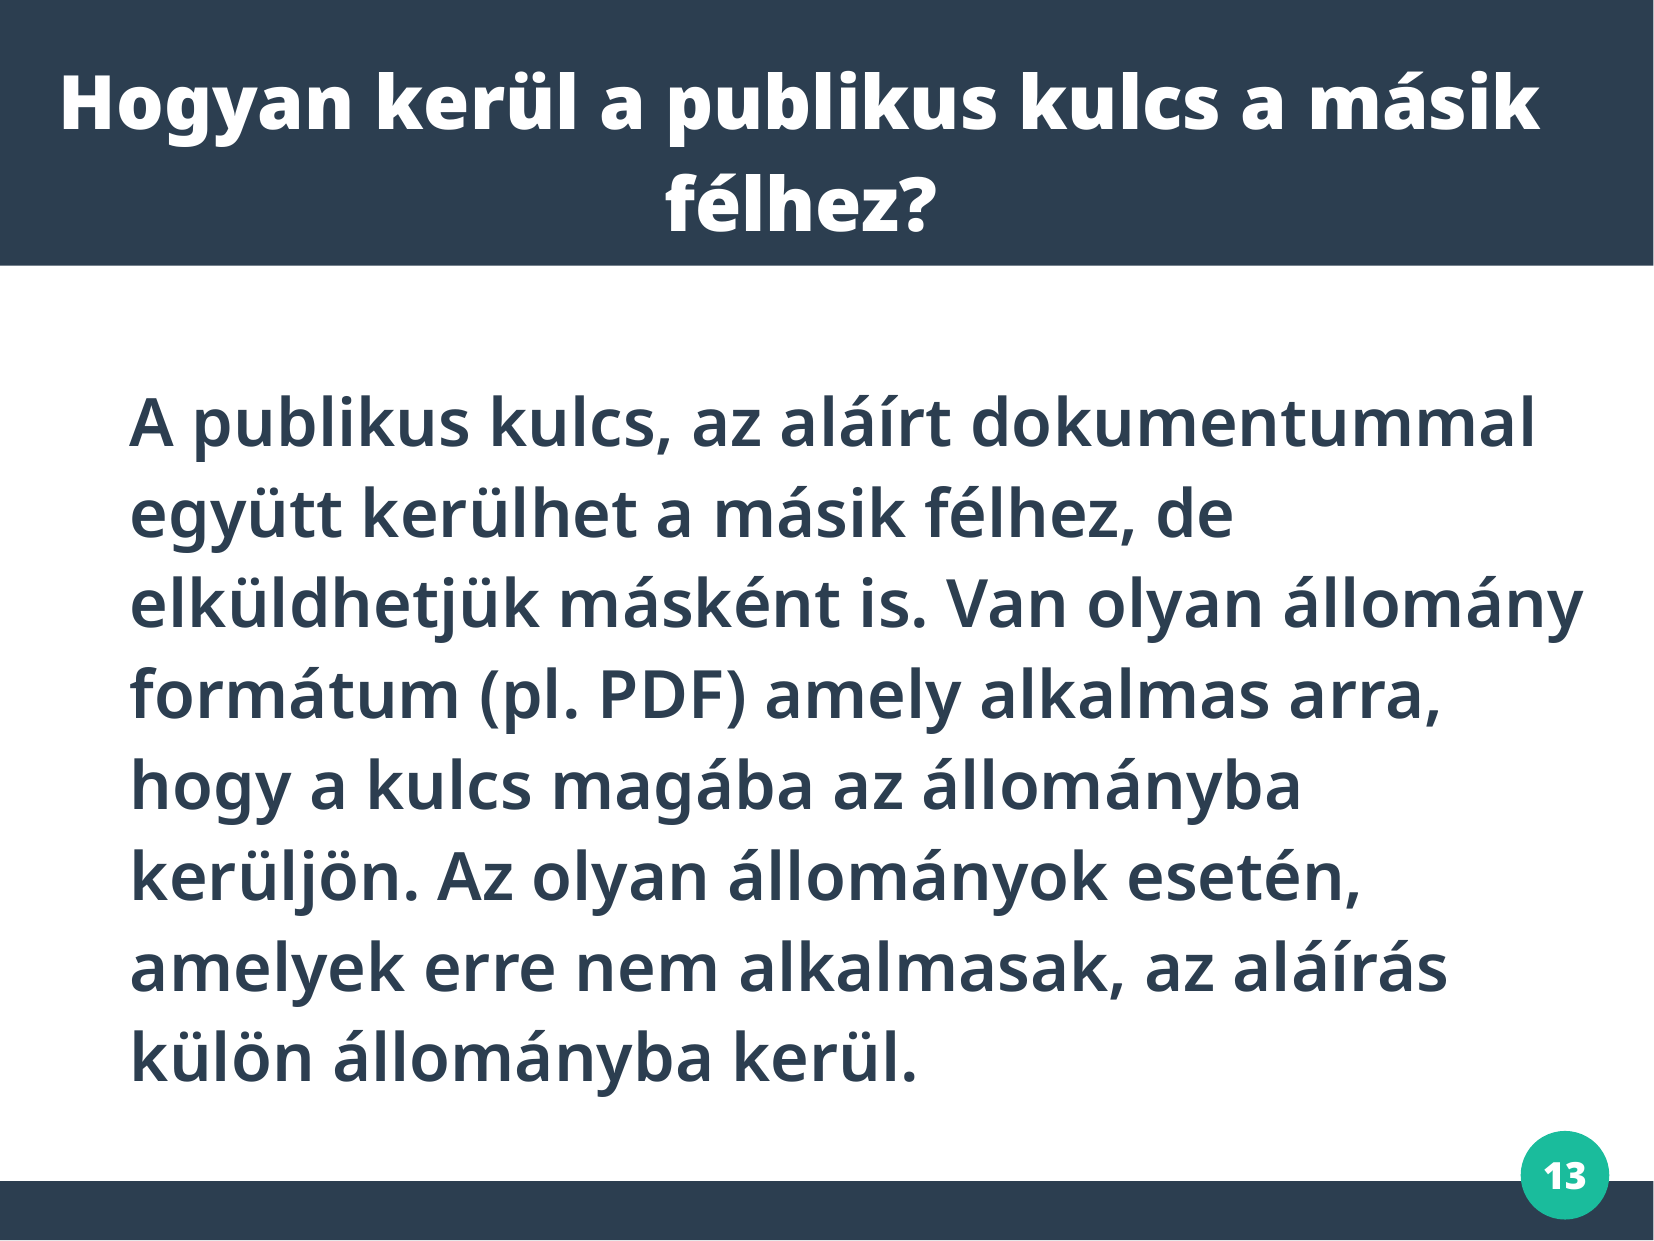

# Hogyan kerül a publikus kulcs a másik félhez?
A publikus kulcs, az aláírt dokumentummal együtt kerülhet a másik félhez, de elküldhetjük másként is. Van olyan állomány formátum (pl. PDF) amely alkalmas arra, hogy a kulcs magába az állományba kerüljön. Az olyan állományok esetén, amelyek erre nem alkalmasak, az aláírás külön állományba kerül.
13